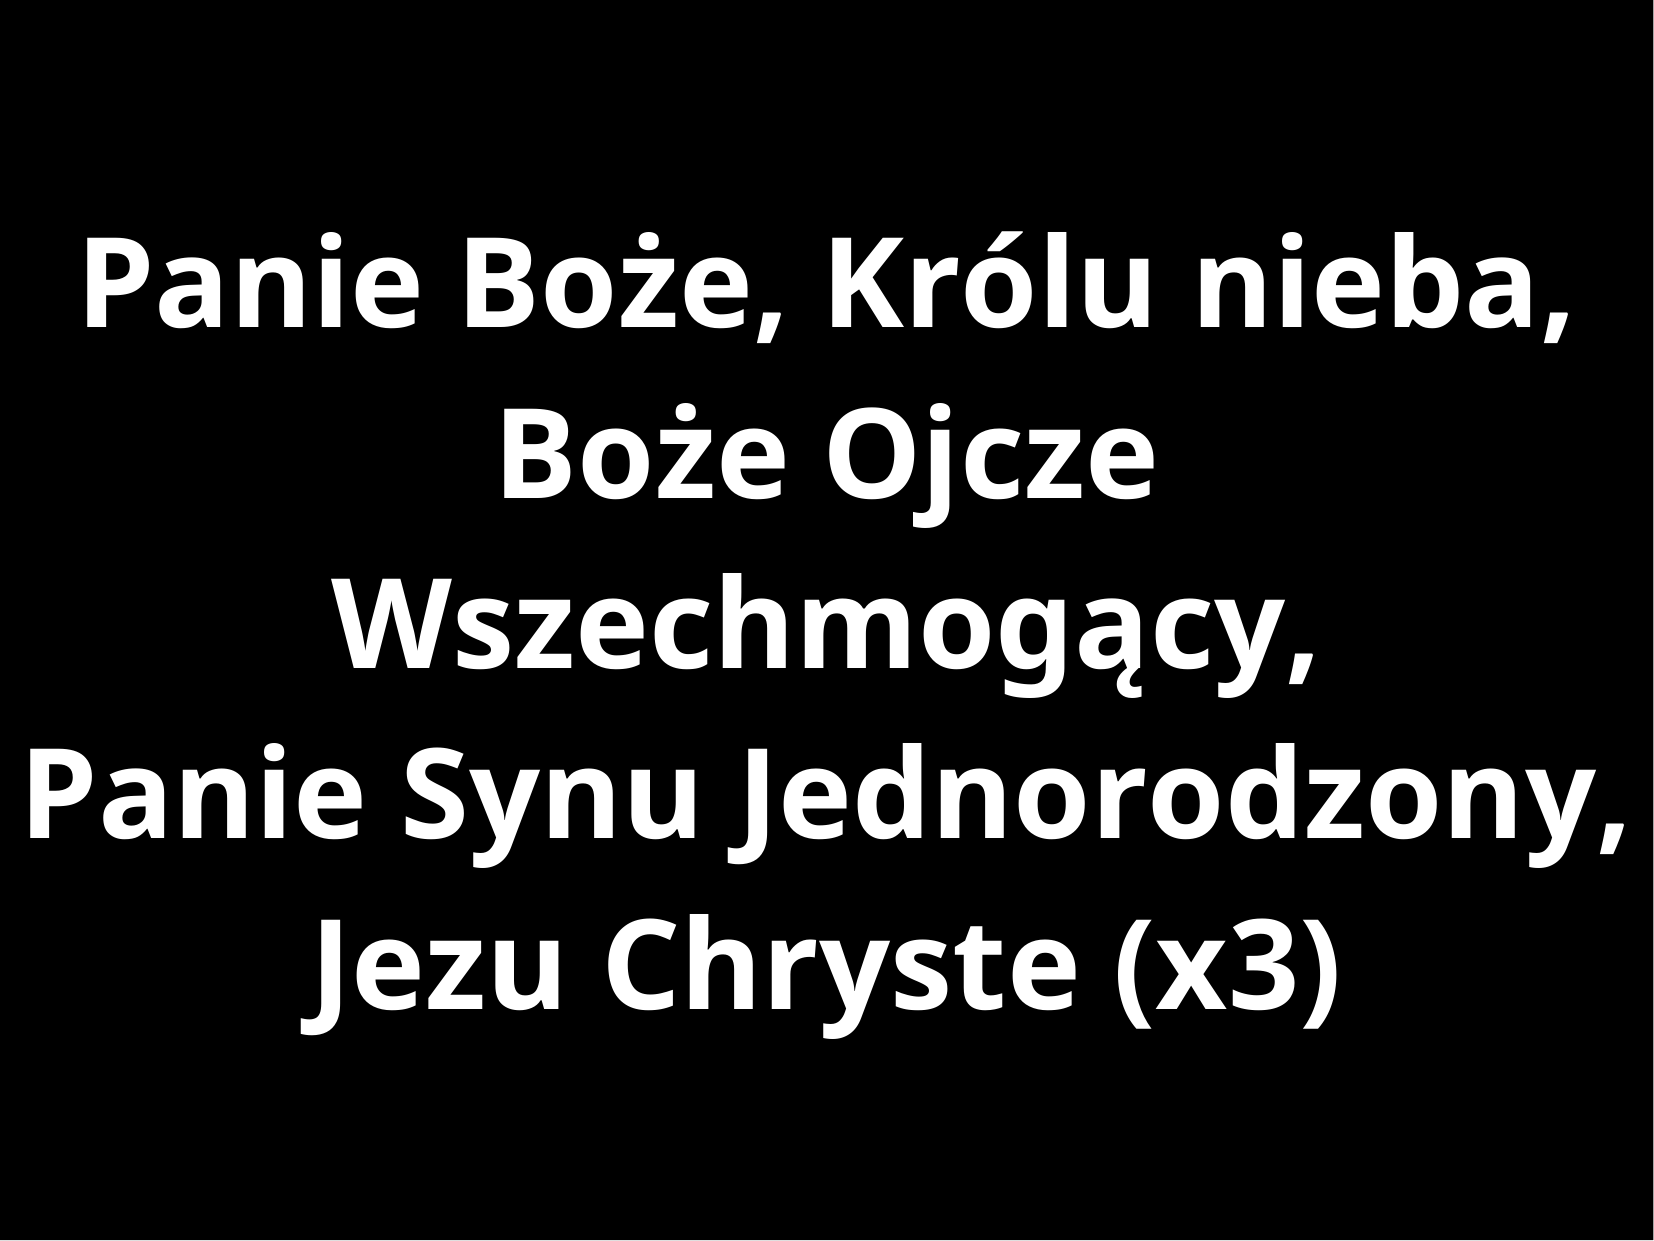

# Panie Boże, Królu nieba, Boże Ojcze Wszechmogący, Panie Synu Jednorodzony, Jezu Chryste (x3)